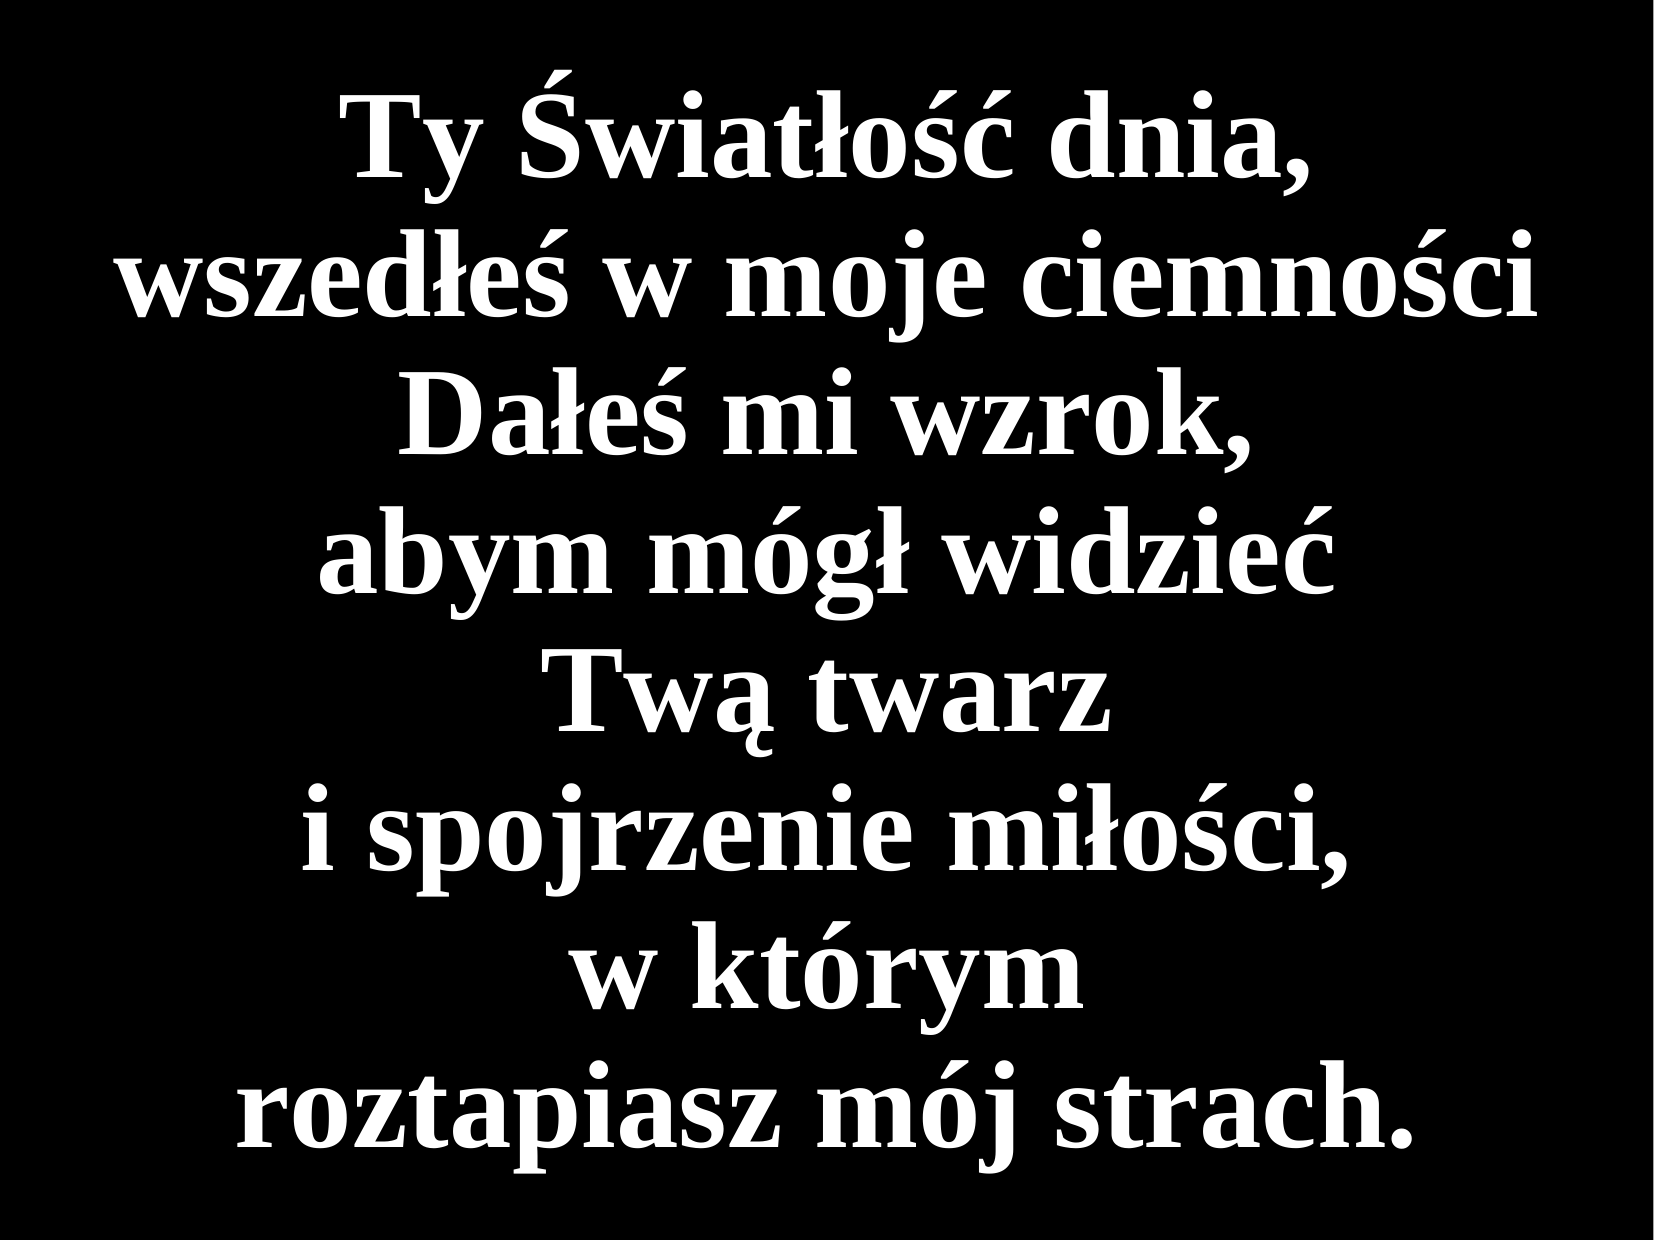

# Ty Światłość dnia, wszedłeś w moje ciemności Dałeś mi wzrok, abym mógł widzieć Twą twarz i spojrzenie miłości, w którym roztapiasz mój strach.